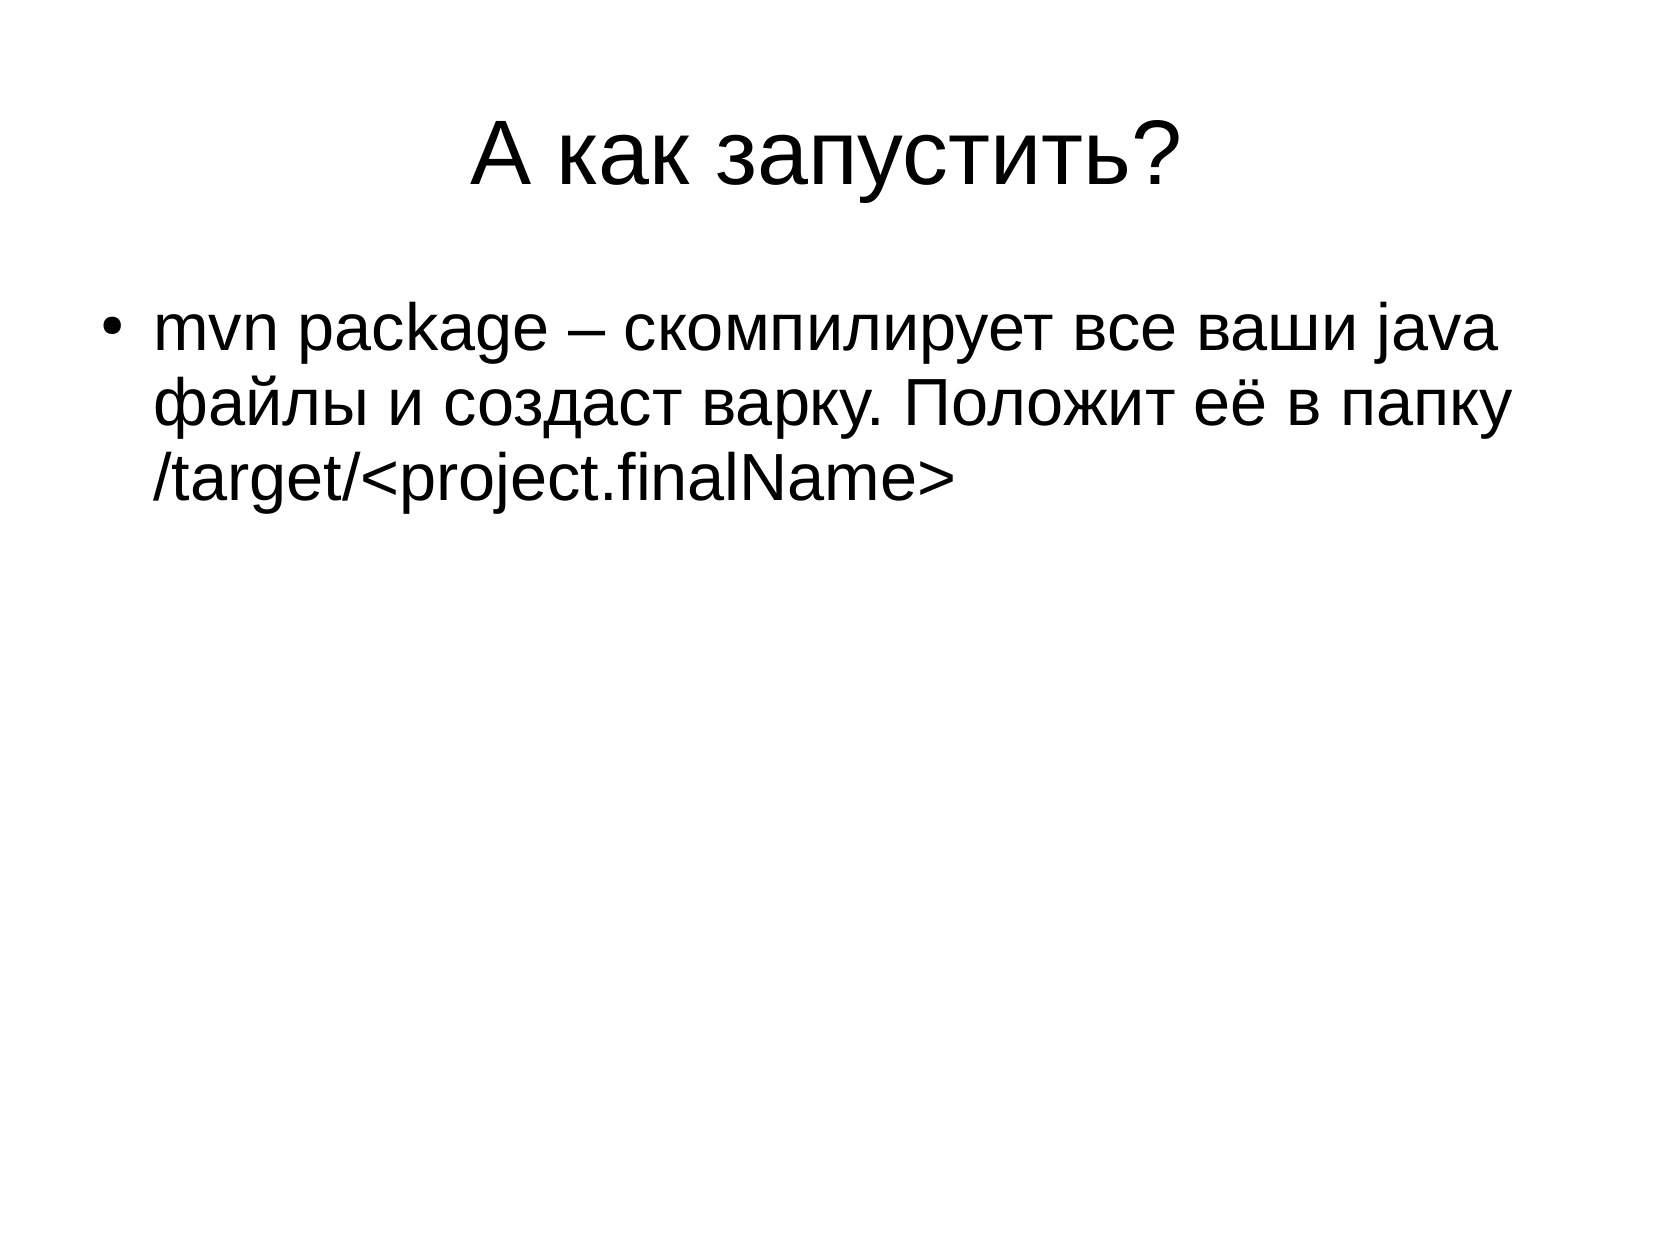

# А как запустить?
mvn package – скомпилирует все ваши java файлы и создаст варку. Положит её в папку /target/<project.finalName>